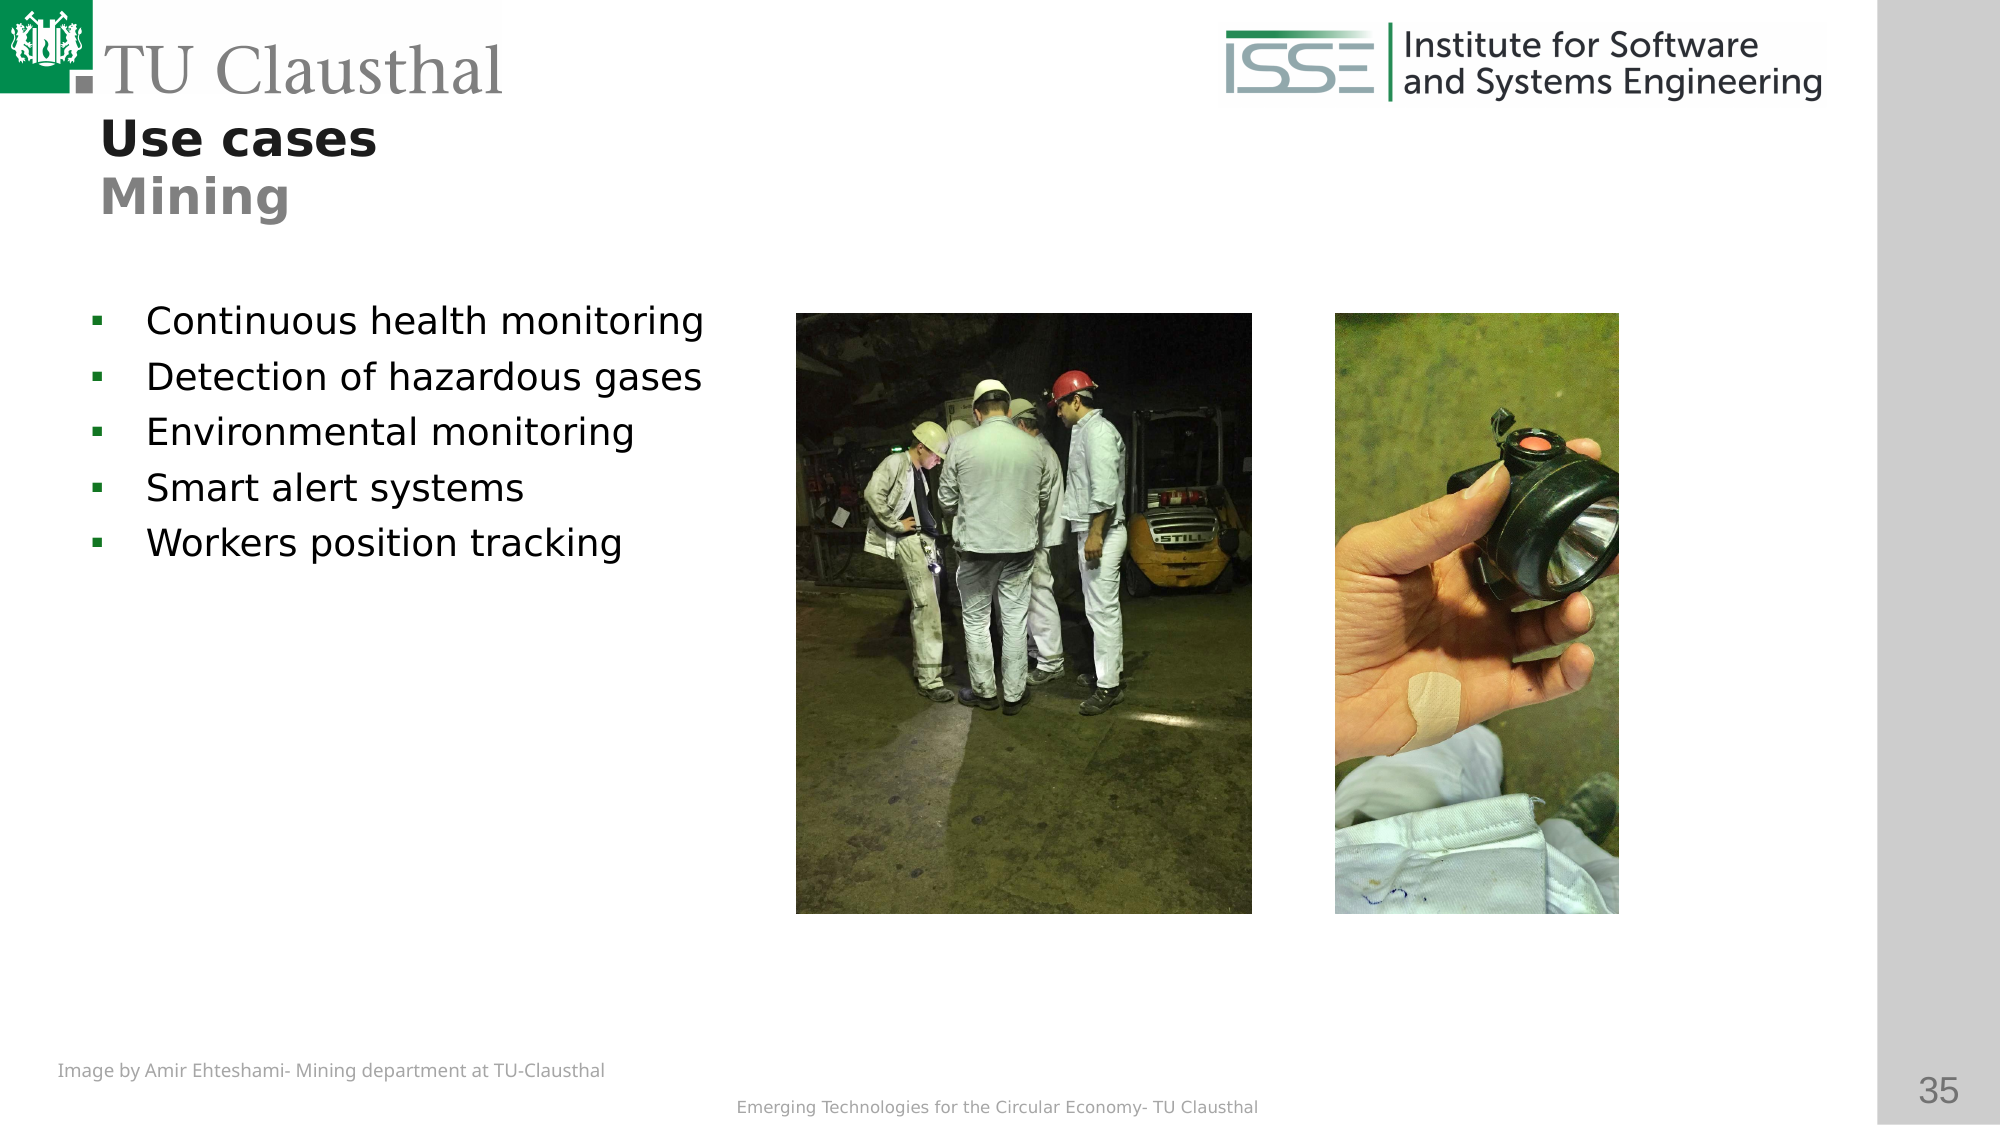

# Use cases Mining
Continuous health monitoring
Detection of hazardous gases
Environmental monitoring
Smart alert systems
Workers position tracking
Image by Amir Ehteshami- Mining department at TU-Clausthal